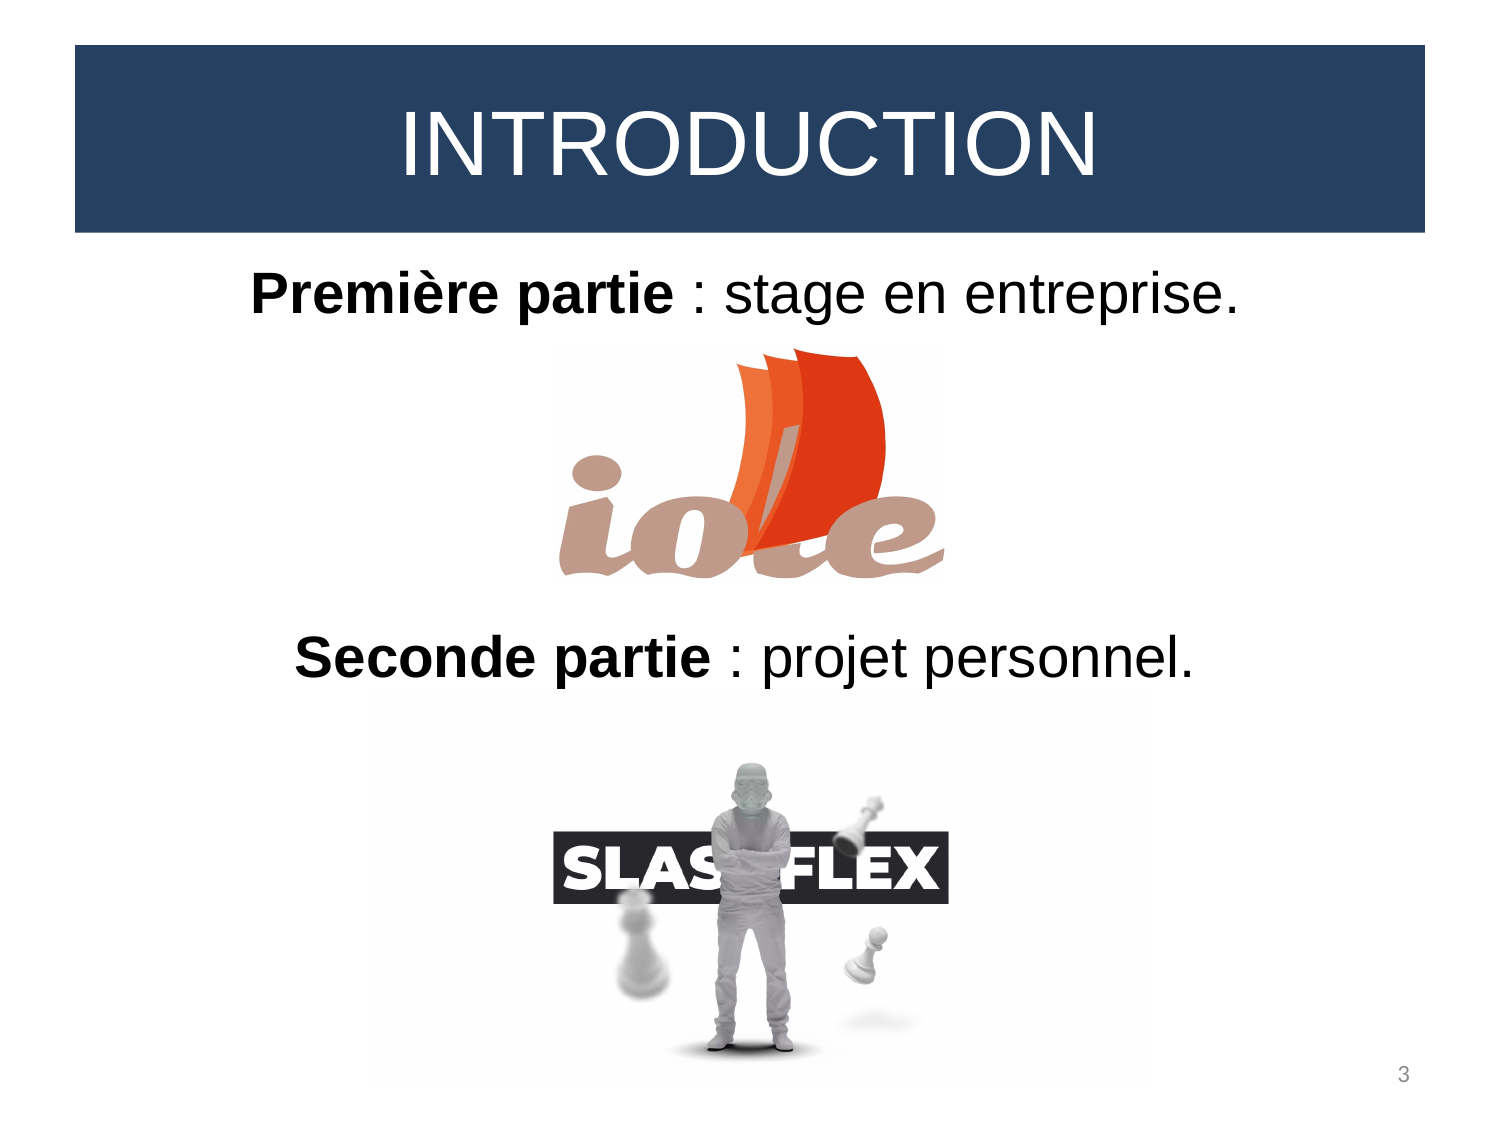

# INTRODUCTION
Première partie : stage en entreprise.
Seconde partie : projet personnel.
Soutenance Concepteur Développeur d'Application - David Saoud - 26/11/2020
3